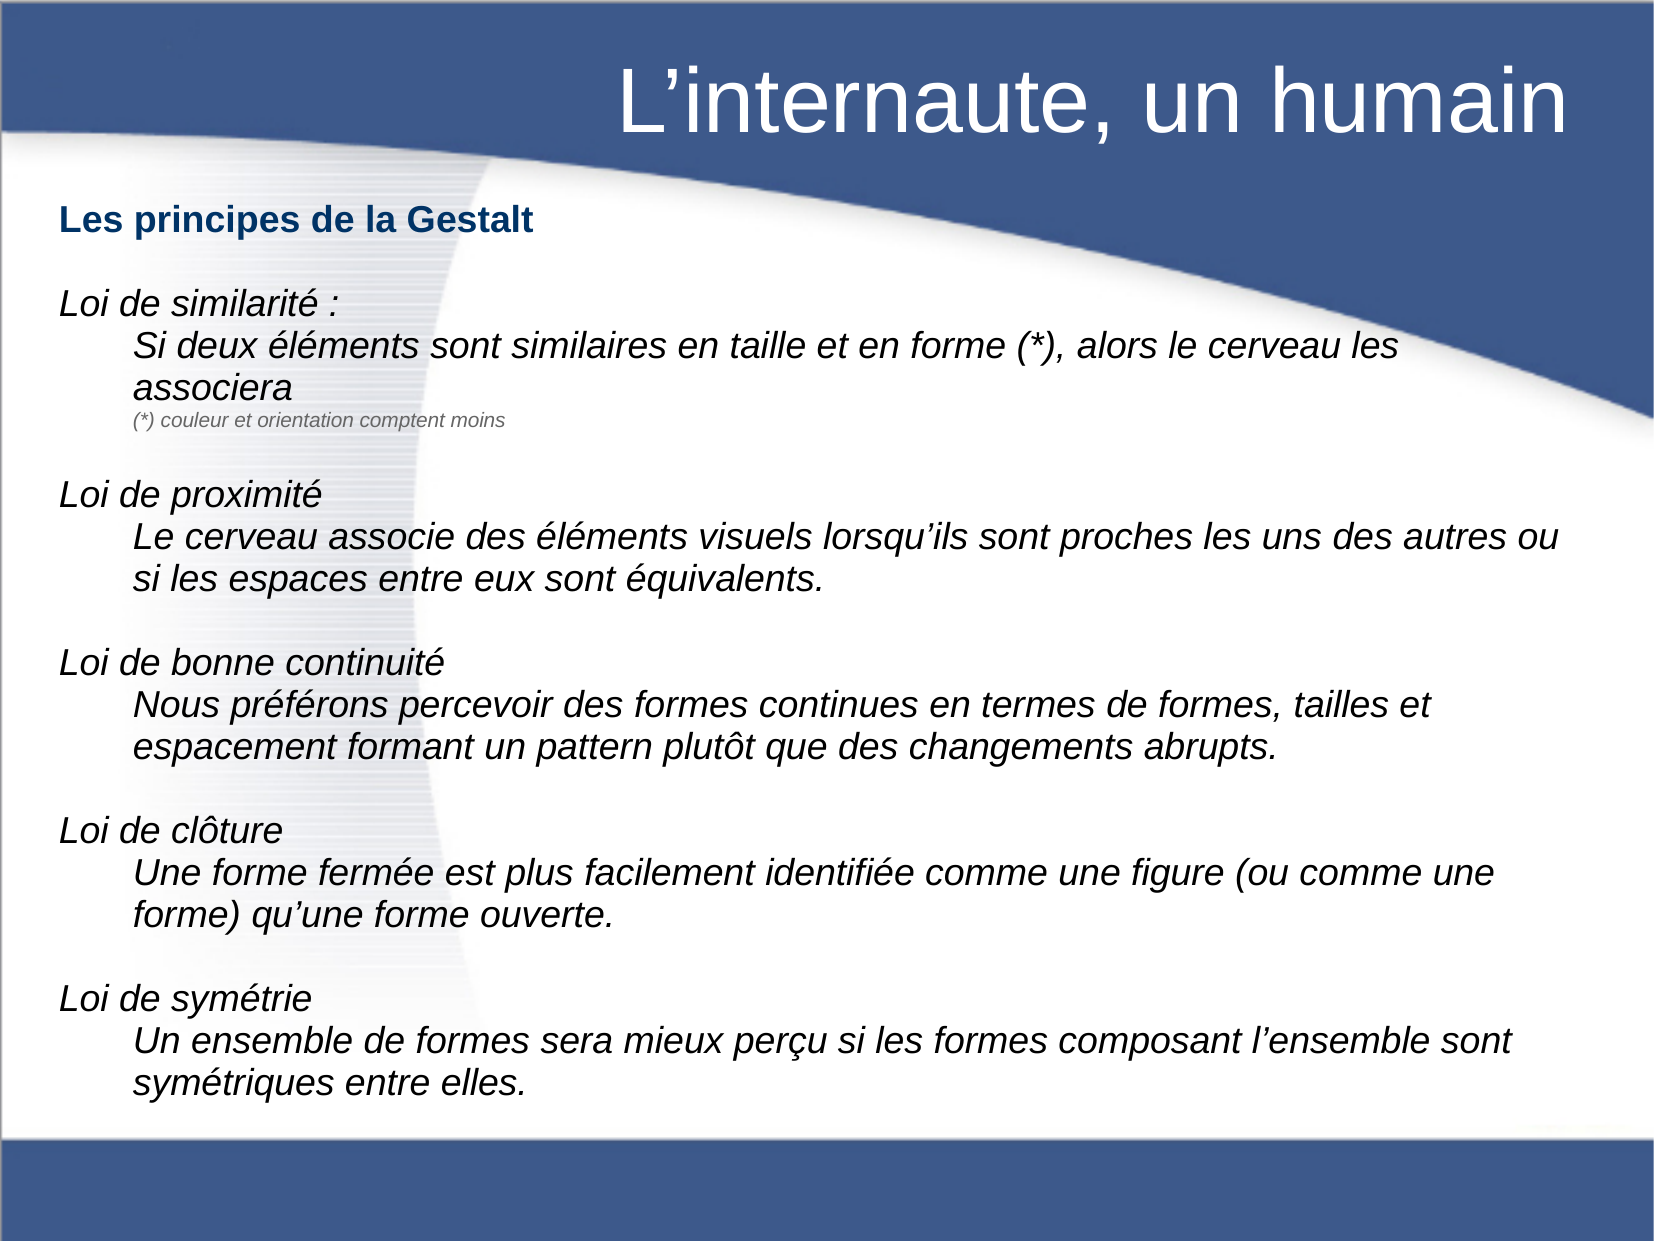

# L’internaute, un humain
Les principes de la Gestalt
Loi de similarité :
	Si deux éléments sont similaires en taille et en forme (*), alors le cerveau les
	associera
	(*) couleur et orientation comptent moins
Loi de proximité
	Le cerveau associe des éléments visuels lorsqu’ils sont proches les uns des autres ou 	si les espaces entre eux sont équivalents.
Loi de bonne continuité
	Nous préférons percevoir des formes continues en termes de formes, tailles et 			espacement formant un pattern plutôt que des changements abrupts.
Loi de clôture
	Une forme fermée est plus facilement identifiée comme une figure (ou comme une 		forme) qu’une forme ouverte.
Loi de symétrie
	Un ensemble de formes sera mieux perçu si les formes composant l’ensemble sont 		symétriques entre elles.